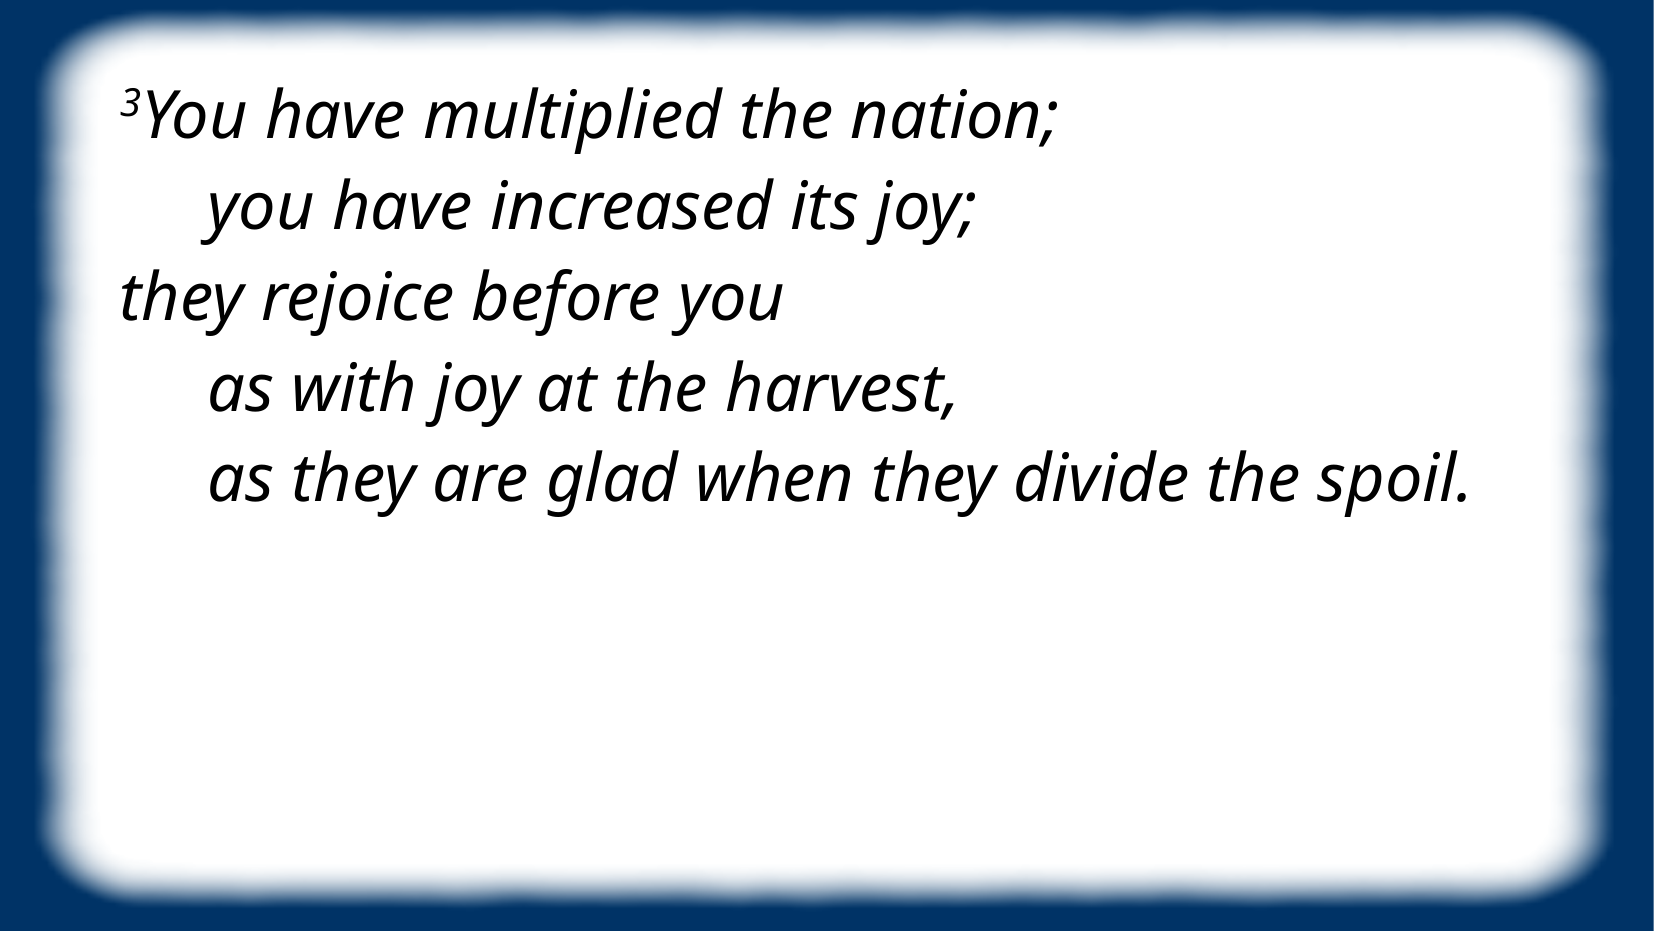

3You have multiplied the nation;
 you have increased its joy;
they rejoice before you
 as with joy at the harvest,
 as they are glad when they divide the spoil.